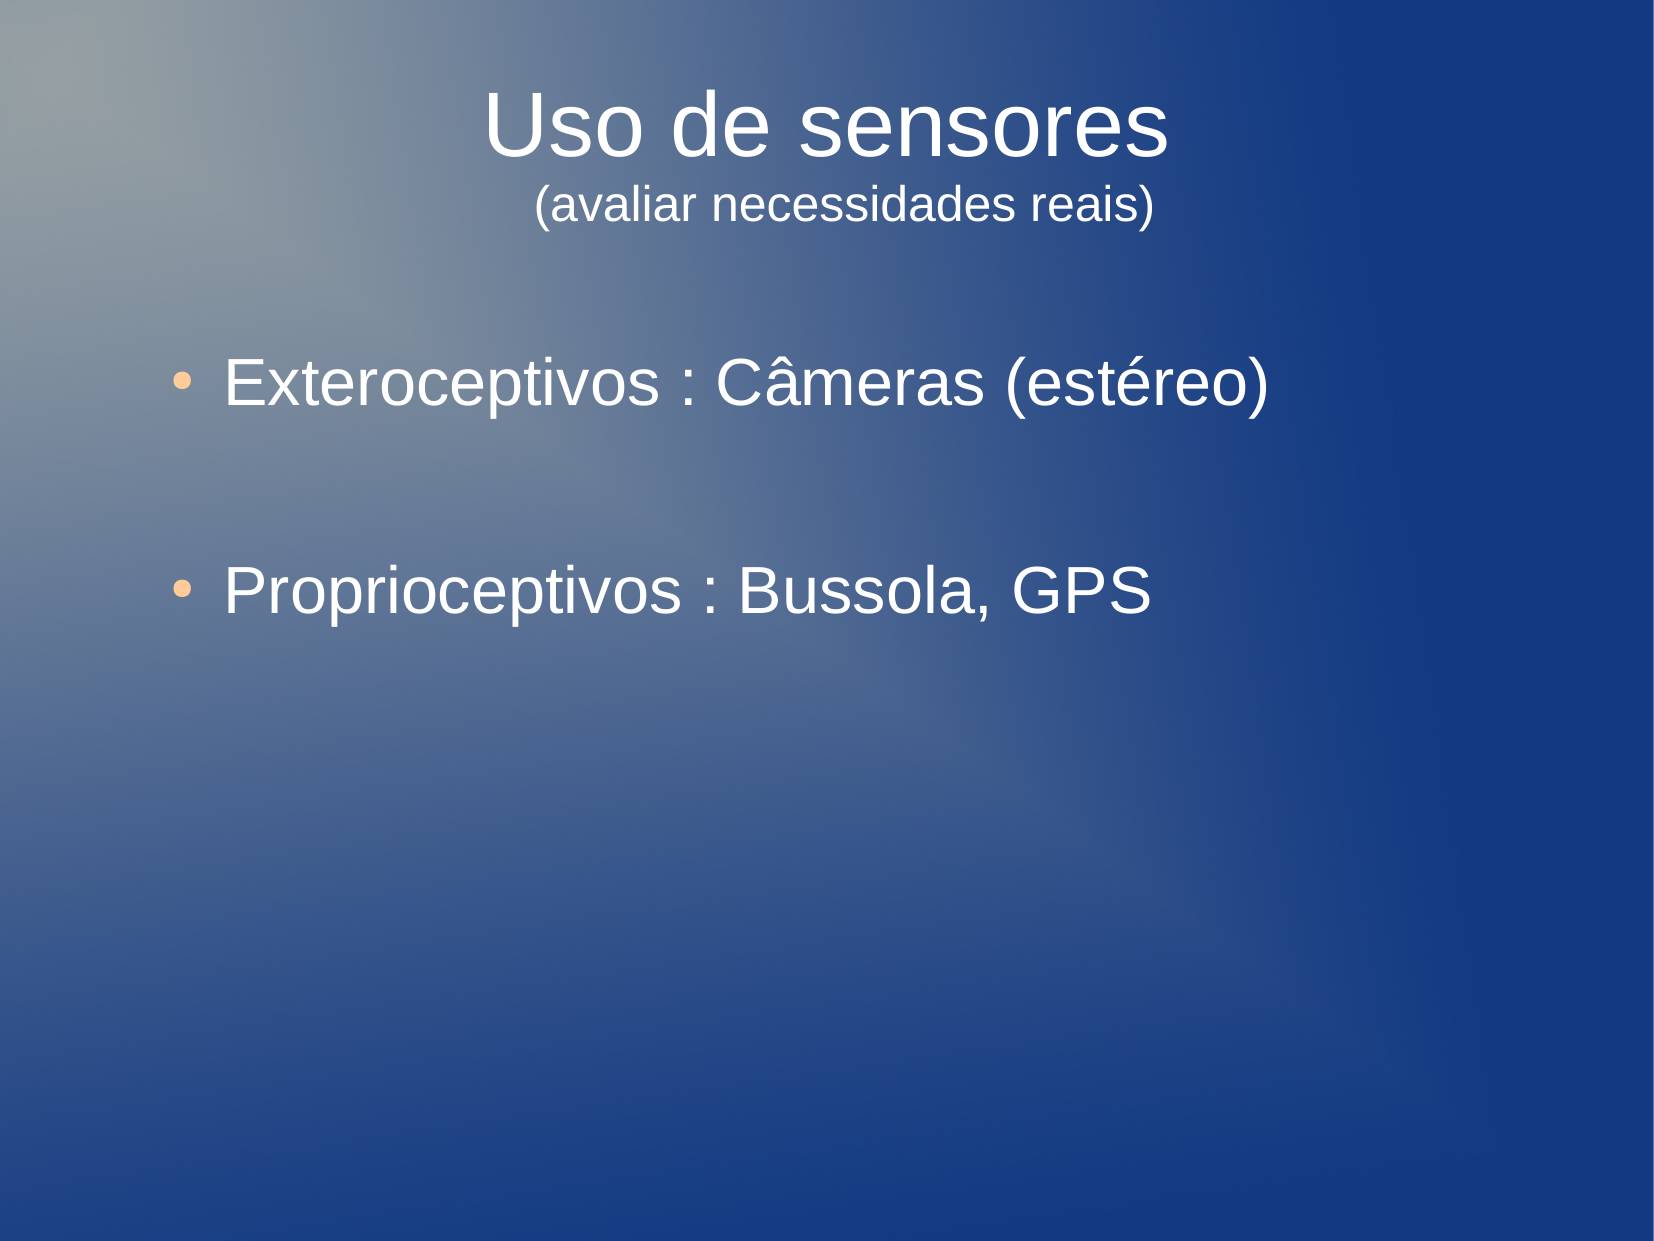

# Uso de sensores (avaliar necessidades reais)
Exteroceptivos : Câmeras (estéreo)
Proprioceptivos : Bussola, GPS